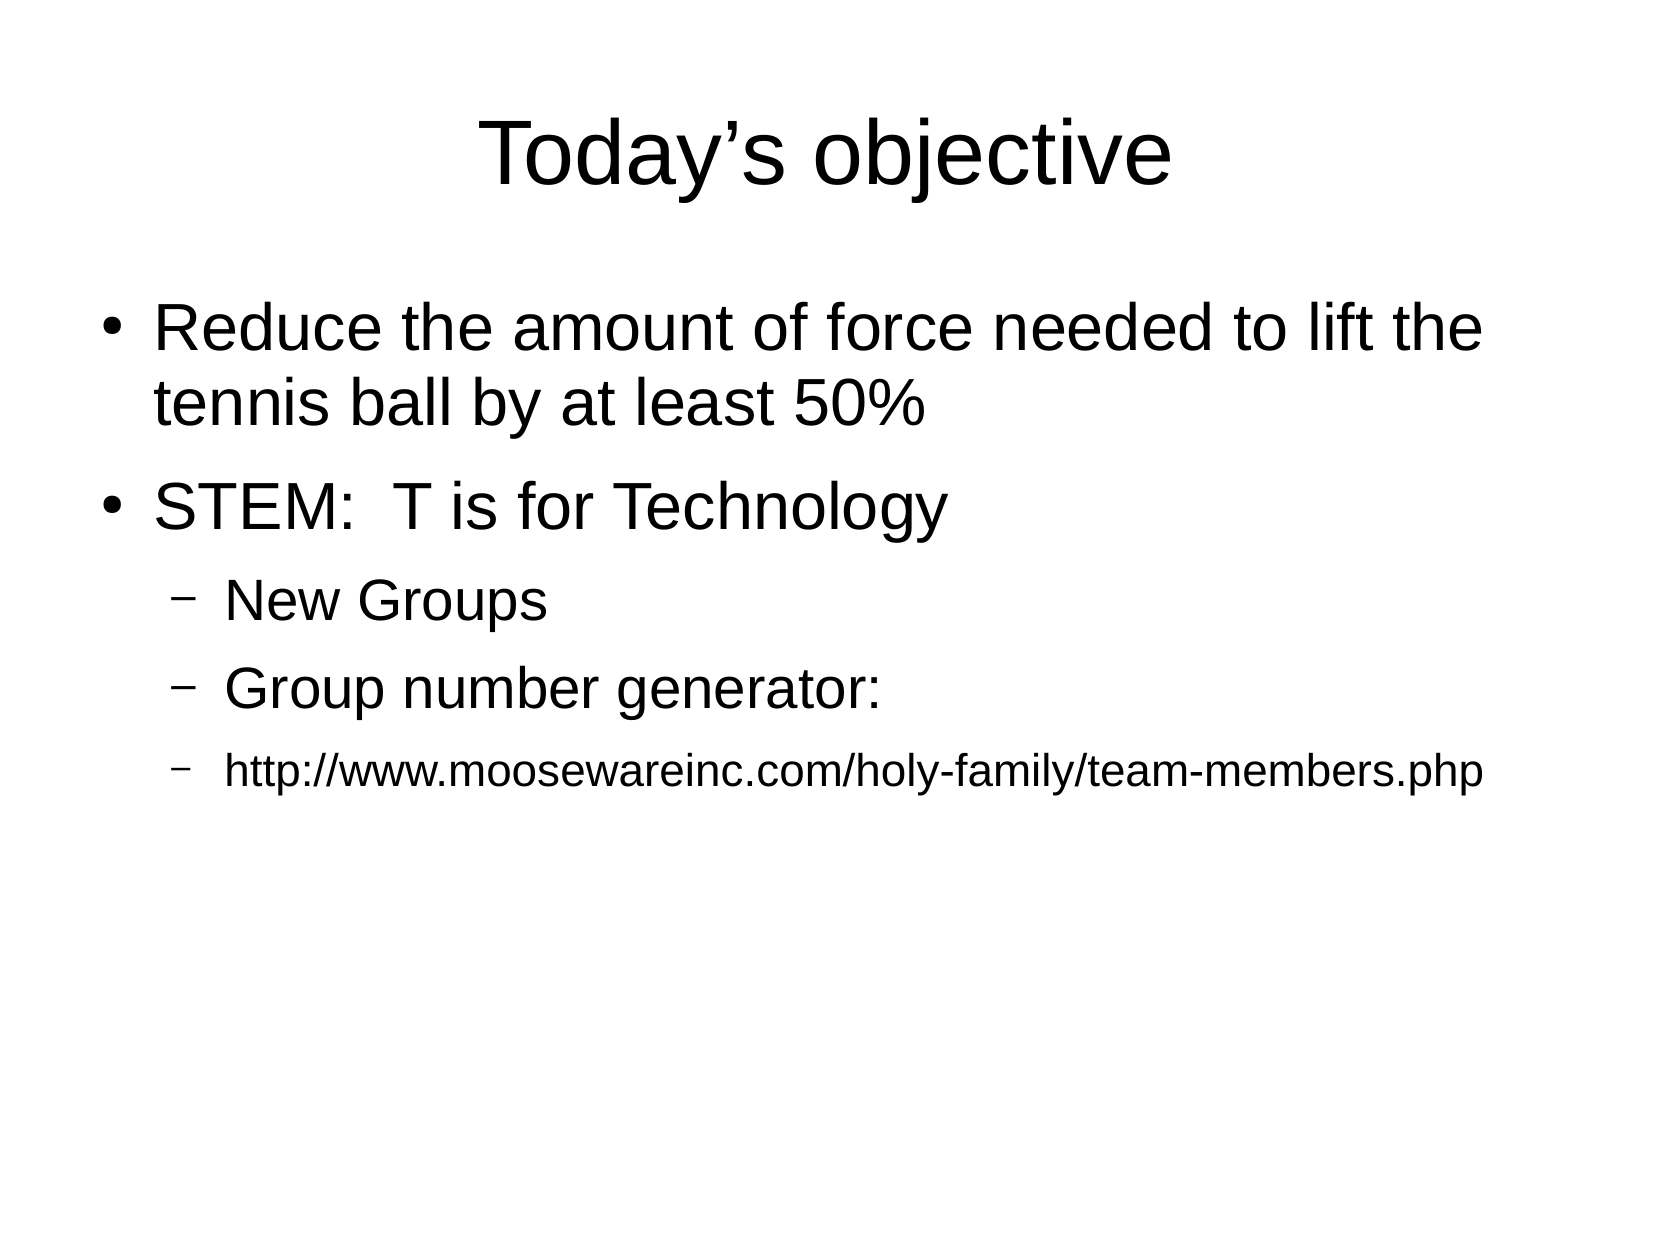

# Today’s objective
Reduce the amount of force needed to lift the tennis ball by at least 50%
STEM: T is for Technology
New Groups
Group number generator:
http://www.moosewareinc.com/holy-family/team-members.php